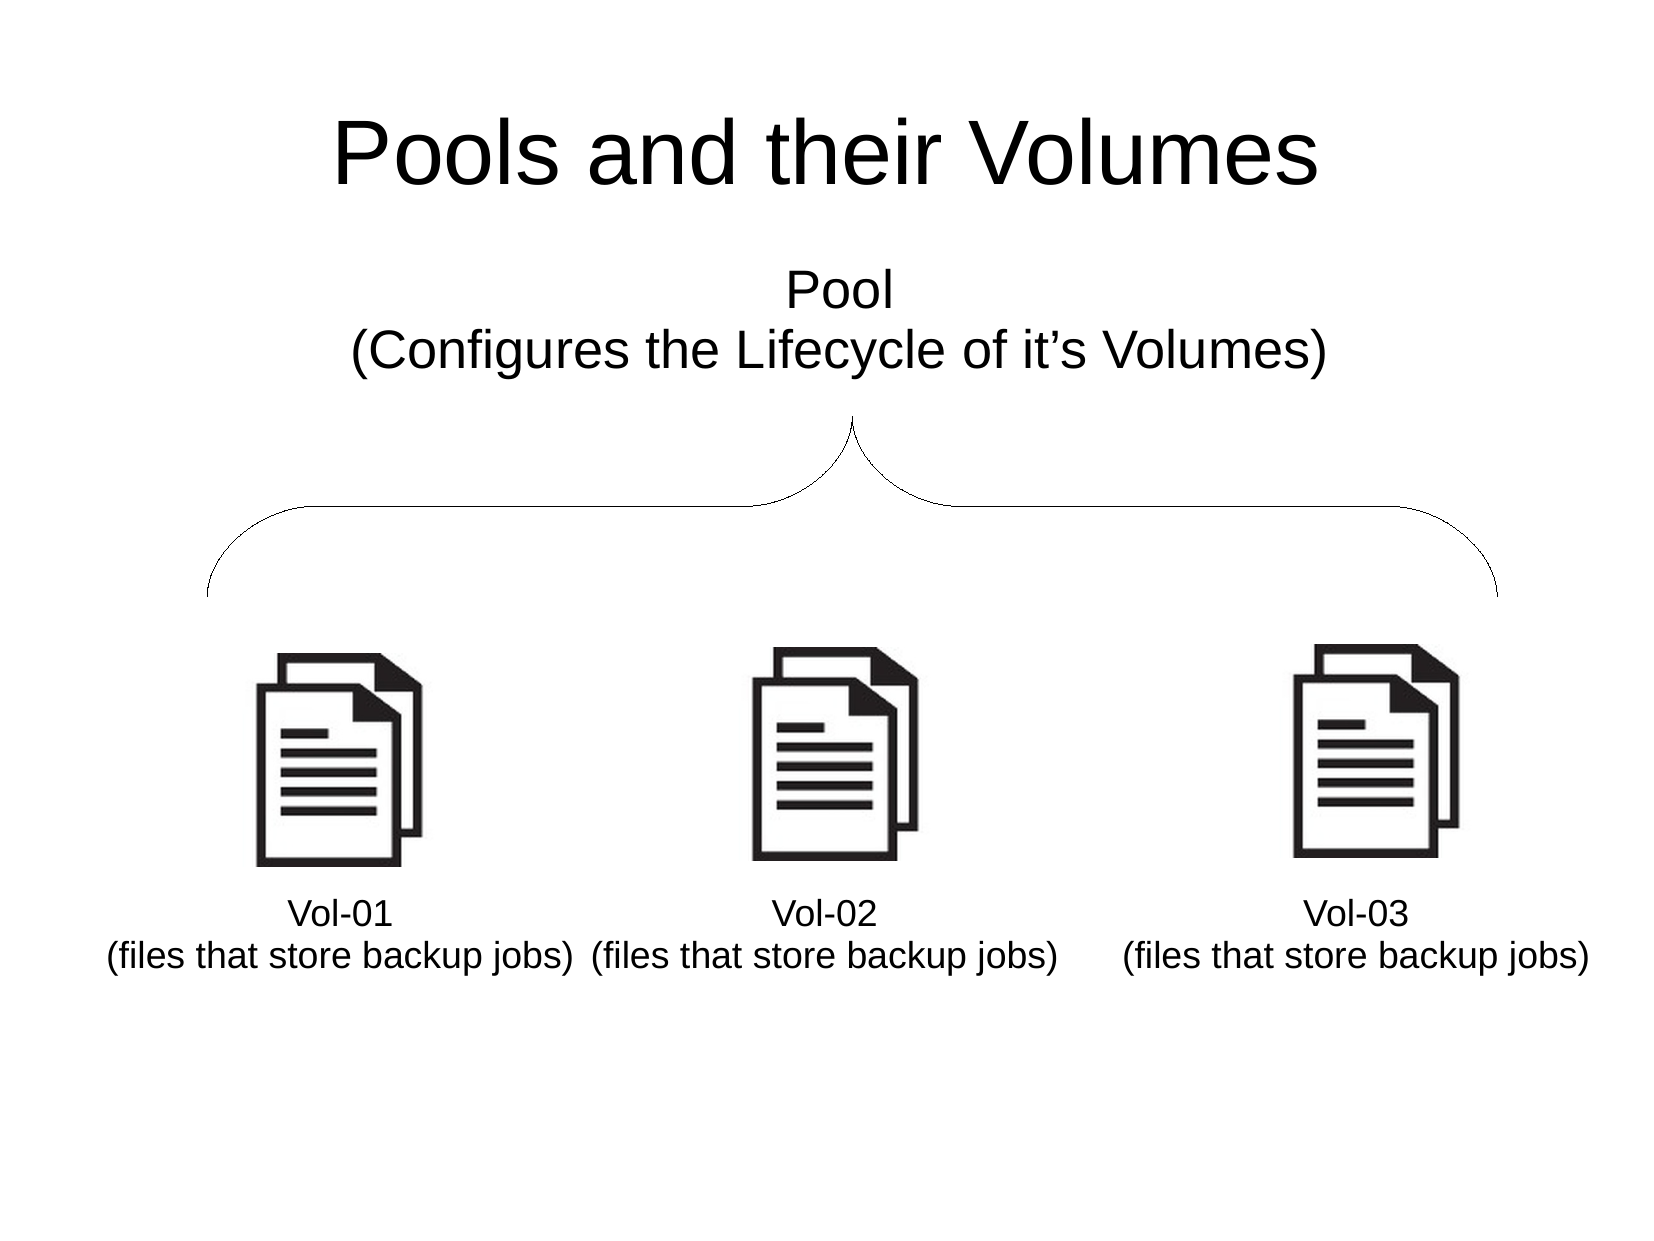

# Pools and their Volumes
Pool
(Configures the Lifecycle of it’s Volumes)
Vol-01
(files that store backup jobs)
Vol-02
(files that store backup jobs)
Vol-03
(files that store backup jobs)